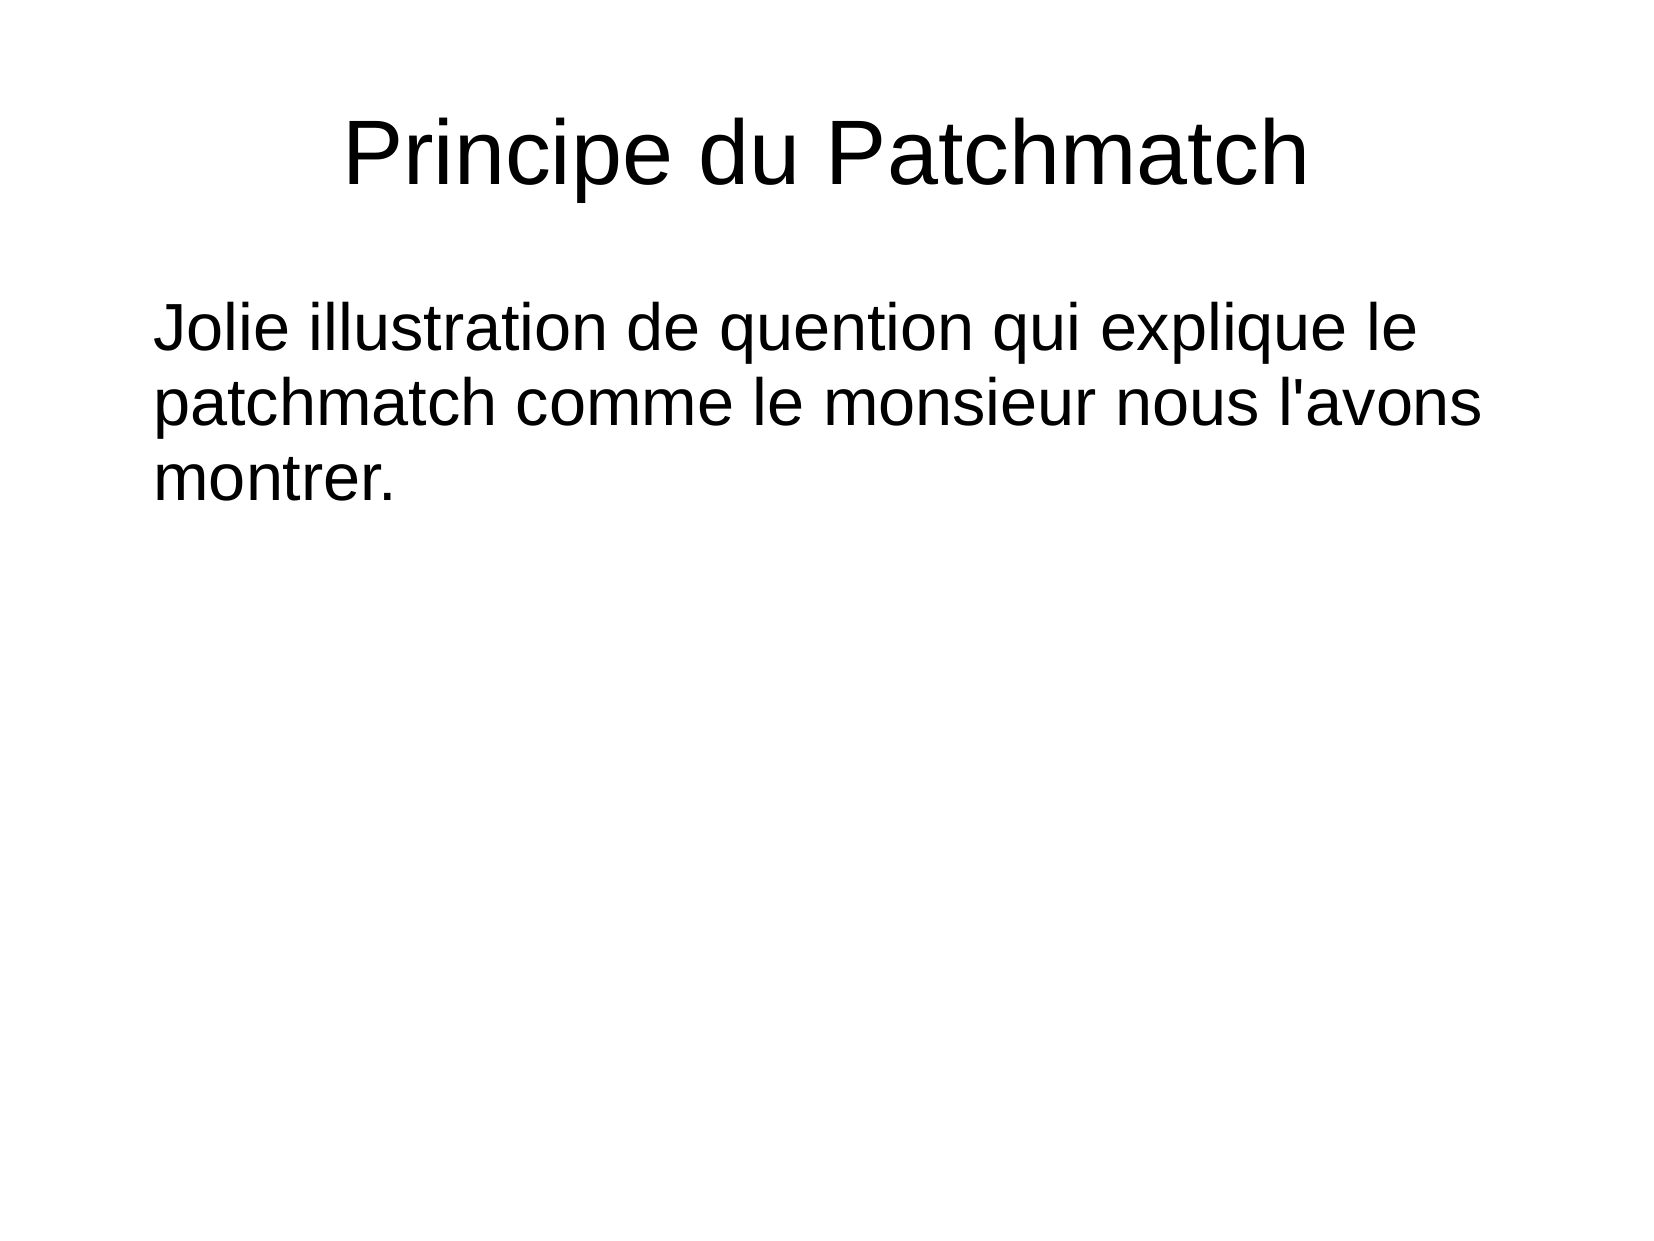

# Principe du Patchmatch
Jolie illustration de quention qui explique le patchmatch comme le monsieur nous l'avons montrer.